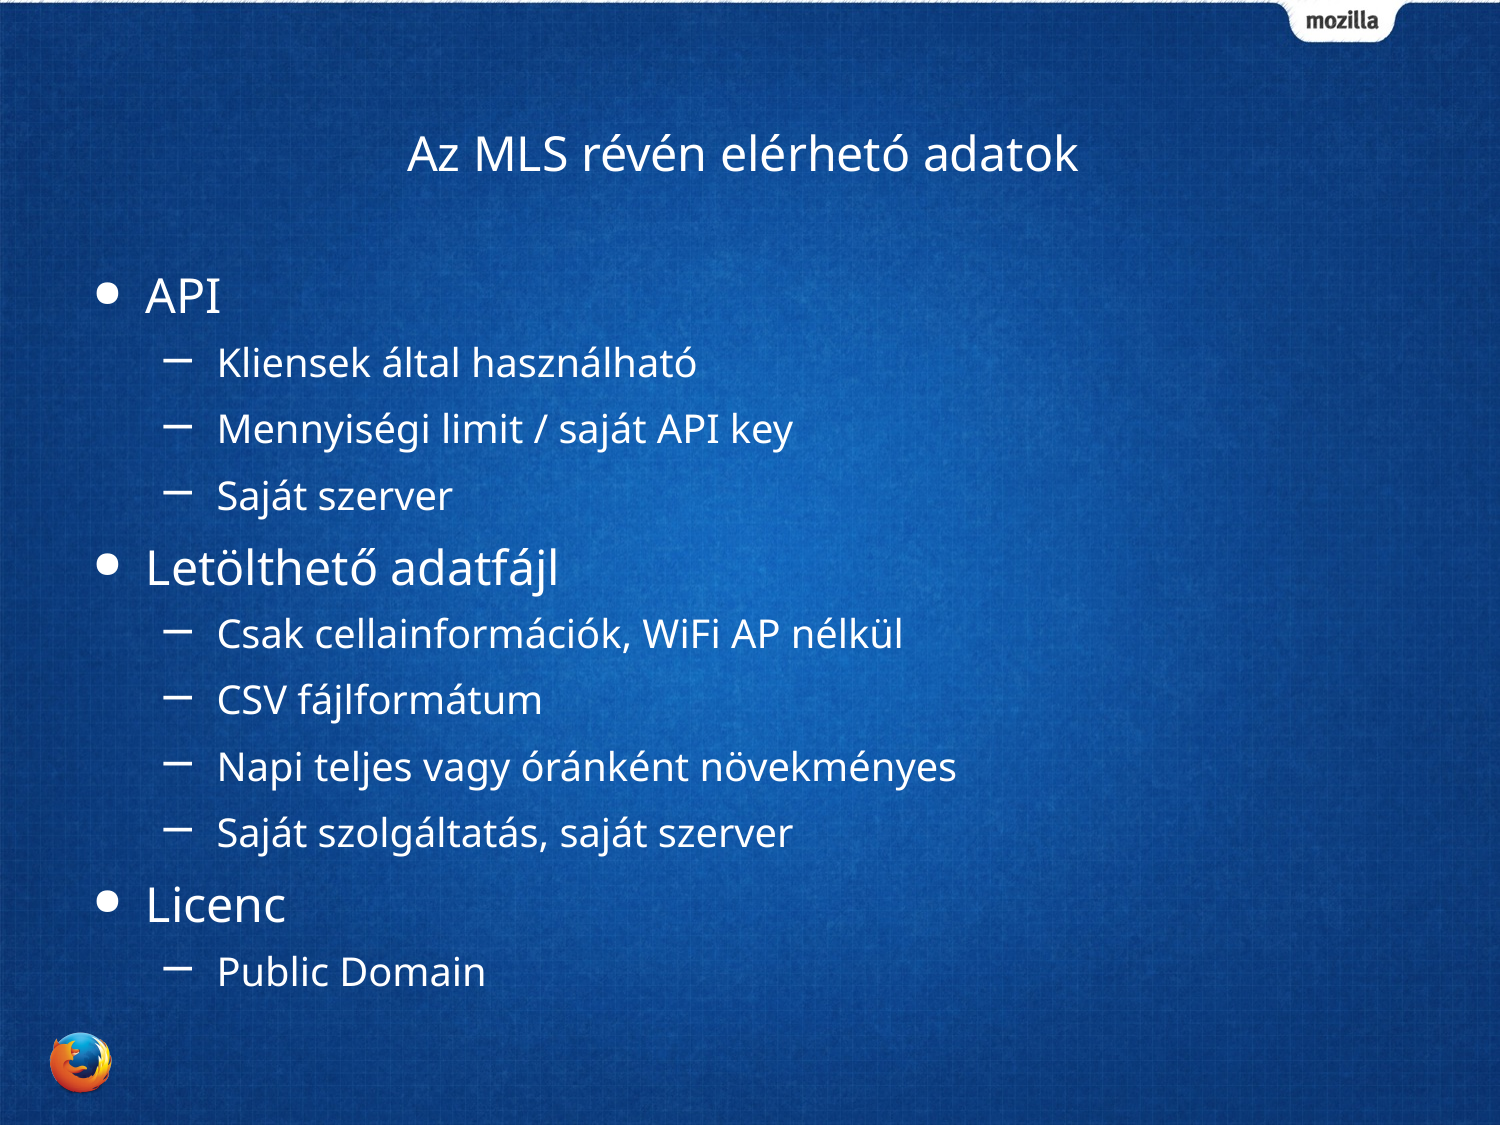

# Az MLS révén elérhetó adatok
API
Kliensek által használható
Mennyiségi limit / saját API key
Saját szerver
Letölthető adatfájl
Csak cellainformációk, WiFi AP nélkül
CSV fájlformátum
Napi teljes vagy óránként növekményes
Saját szolgáltatás, saját szerver
Licenc
Public Domain